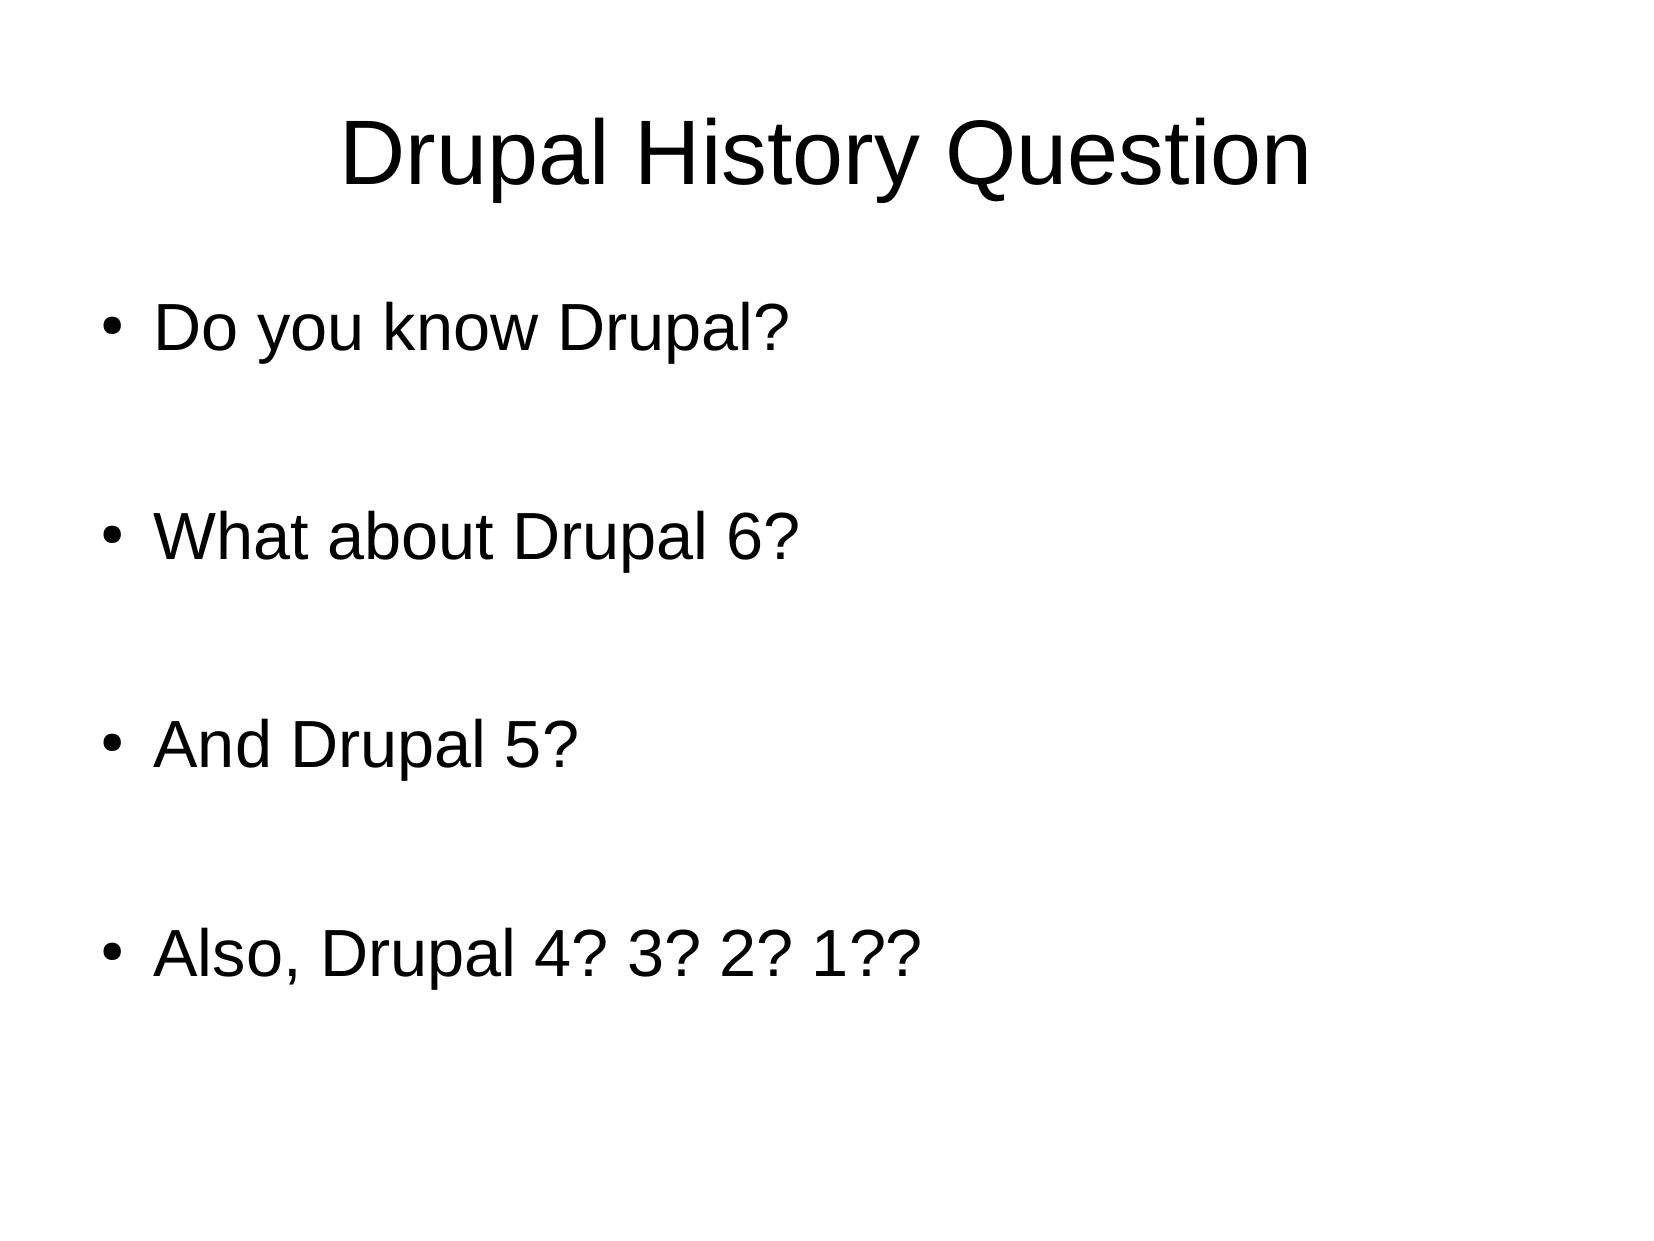

# Drupal History Question
Do you know Drupal?
What about Drupal 6?
And Drupal 5?
Also, Drupal 4? 3? 2? 1??